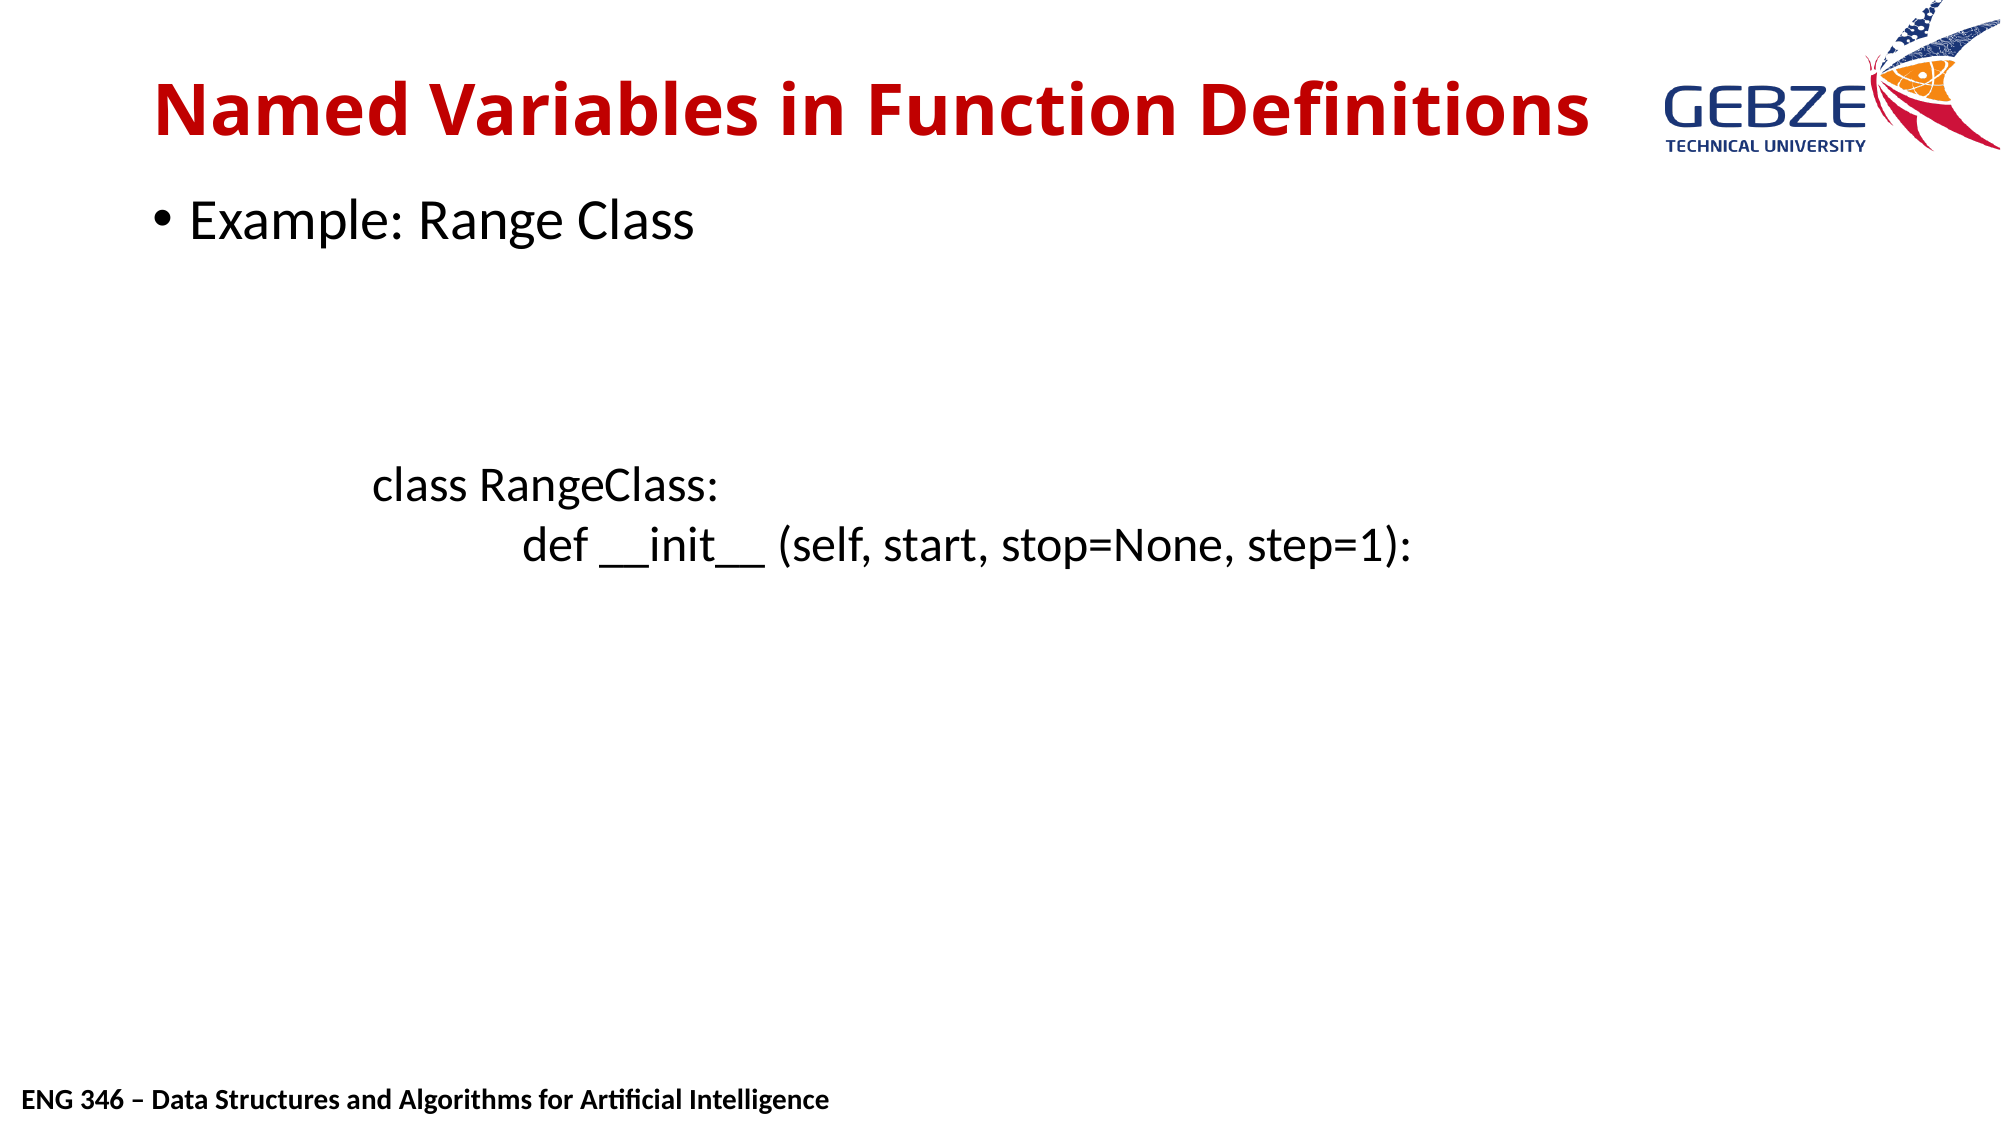

# Named Variables in Function Definitions
Example: Range Class
class RangeClass:
	def __init__ (self, start, stop=None, step=1):